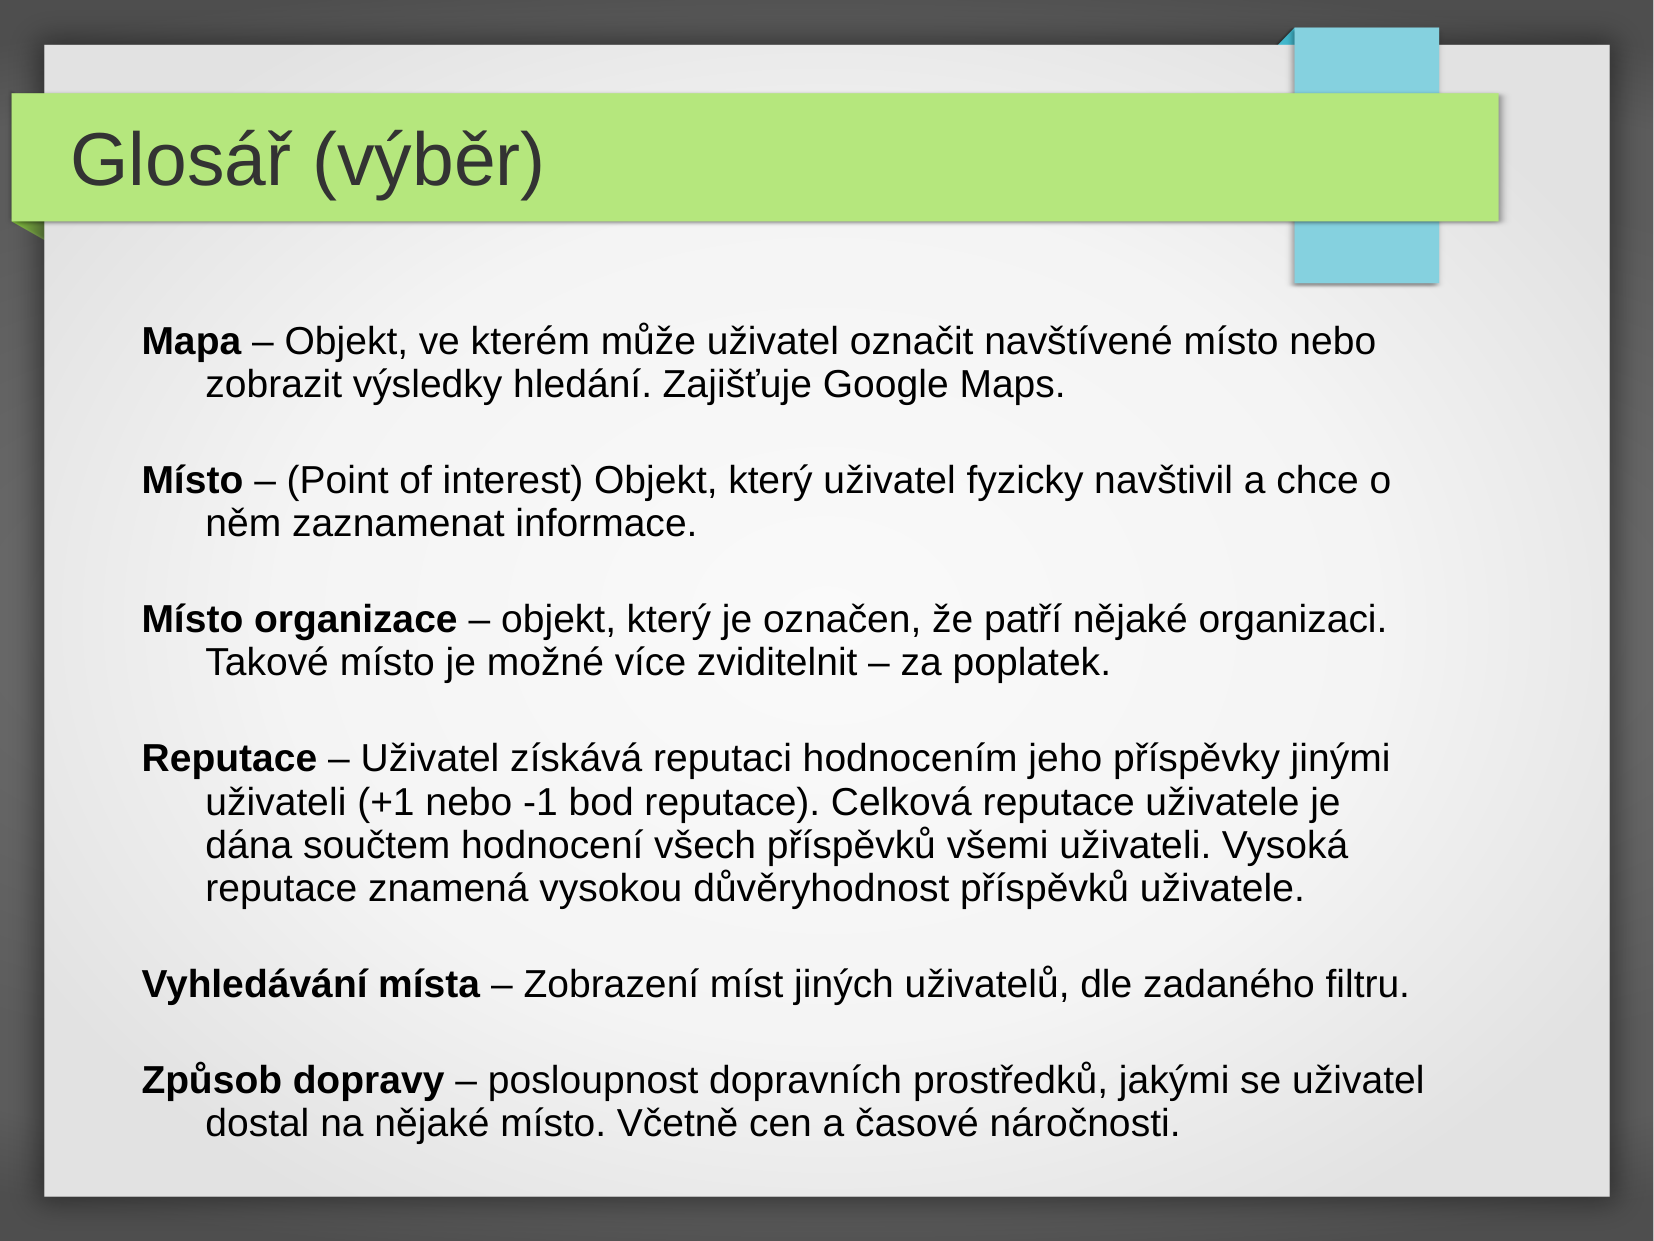

# Glosář (výběr)
Mapa – Objekt, ve kterém může uživatel označit navštívené místo nebo zobrazit výsledky hledání. Zajišťuje Google Maps.
Místo – (Point of interest) Objekt, který uživatel fyzicky navštivil a chce o něm zaznamenat informace.
Místo organizace – objekt, který je označen, že patří nějaké organizaci. Takové místo je možné více zviditelnit – za poplatek.
Reputace – Uživatel získává reputaci hodnocením jeho příspěvky jinými uživateli (+1 nebo -1 bod reputace). Celková reputace uživatele je dána součtem hodnocení všech příspěvků všemi uživateli. Vysoká reputace znamená vysokou důvěryhodnost příspěvků uživatele.
Vyhledávání místa – Zobrazení míst jiných uživatelů, dle zadaného filtru.
Způsob dopravy – posloupnost dopravních prostředků, jakými se uživatel dostal na nějaké místo. Včetně cen a časové náročnosti.